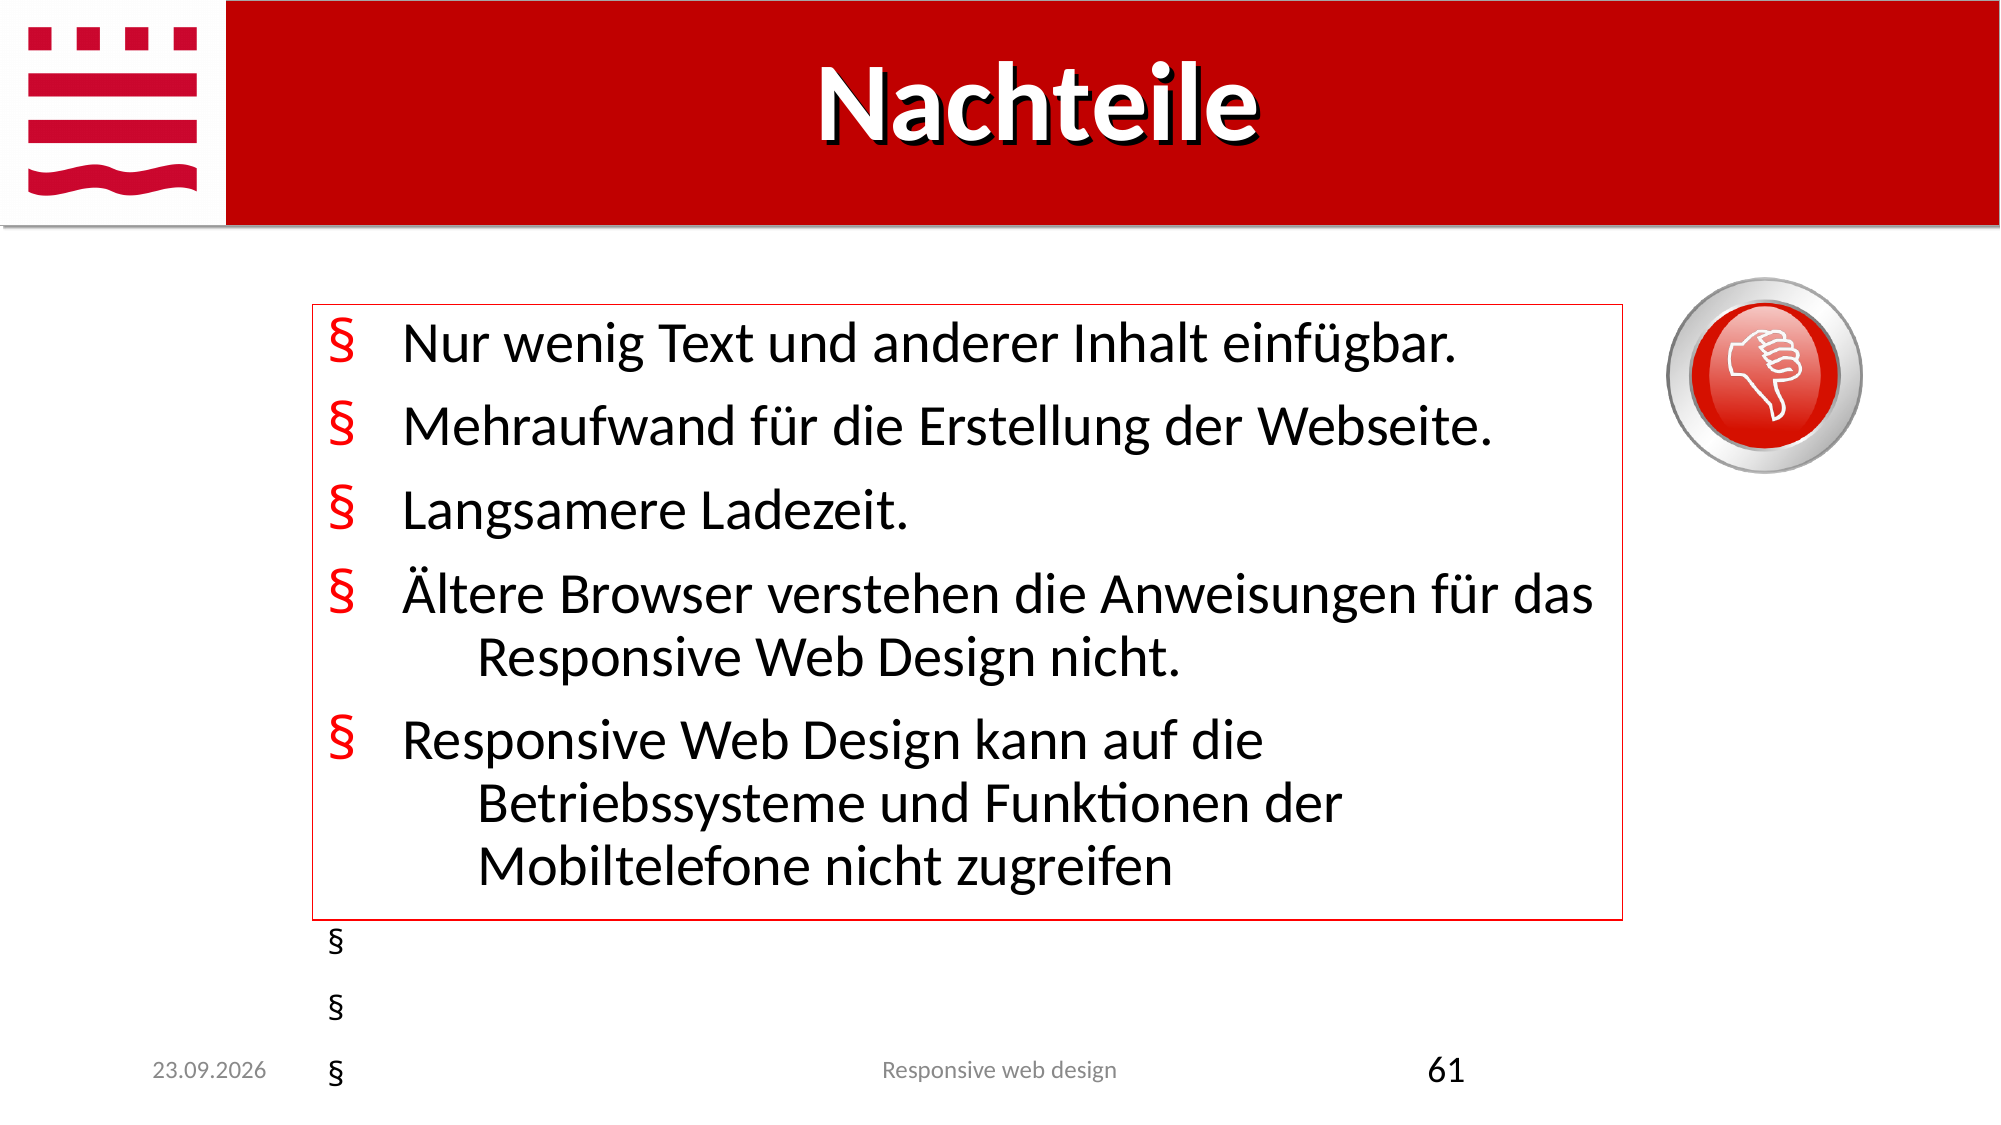

Nachteile
# Nachteile
Nur wenig Text und anderer Inhalt einfügbar.
Mehraufwand für die Erstellung der Webseite.
Langsamere Ladezeit.
Ältere Browser verstehen die Anweisungen für das Responsive Web Design nicht.
Responsive Web Design kann auf die Betriebssysteme und Funktionen der Mobiltelefone nicht zugreifen
Responsive web design
61